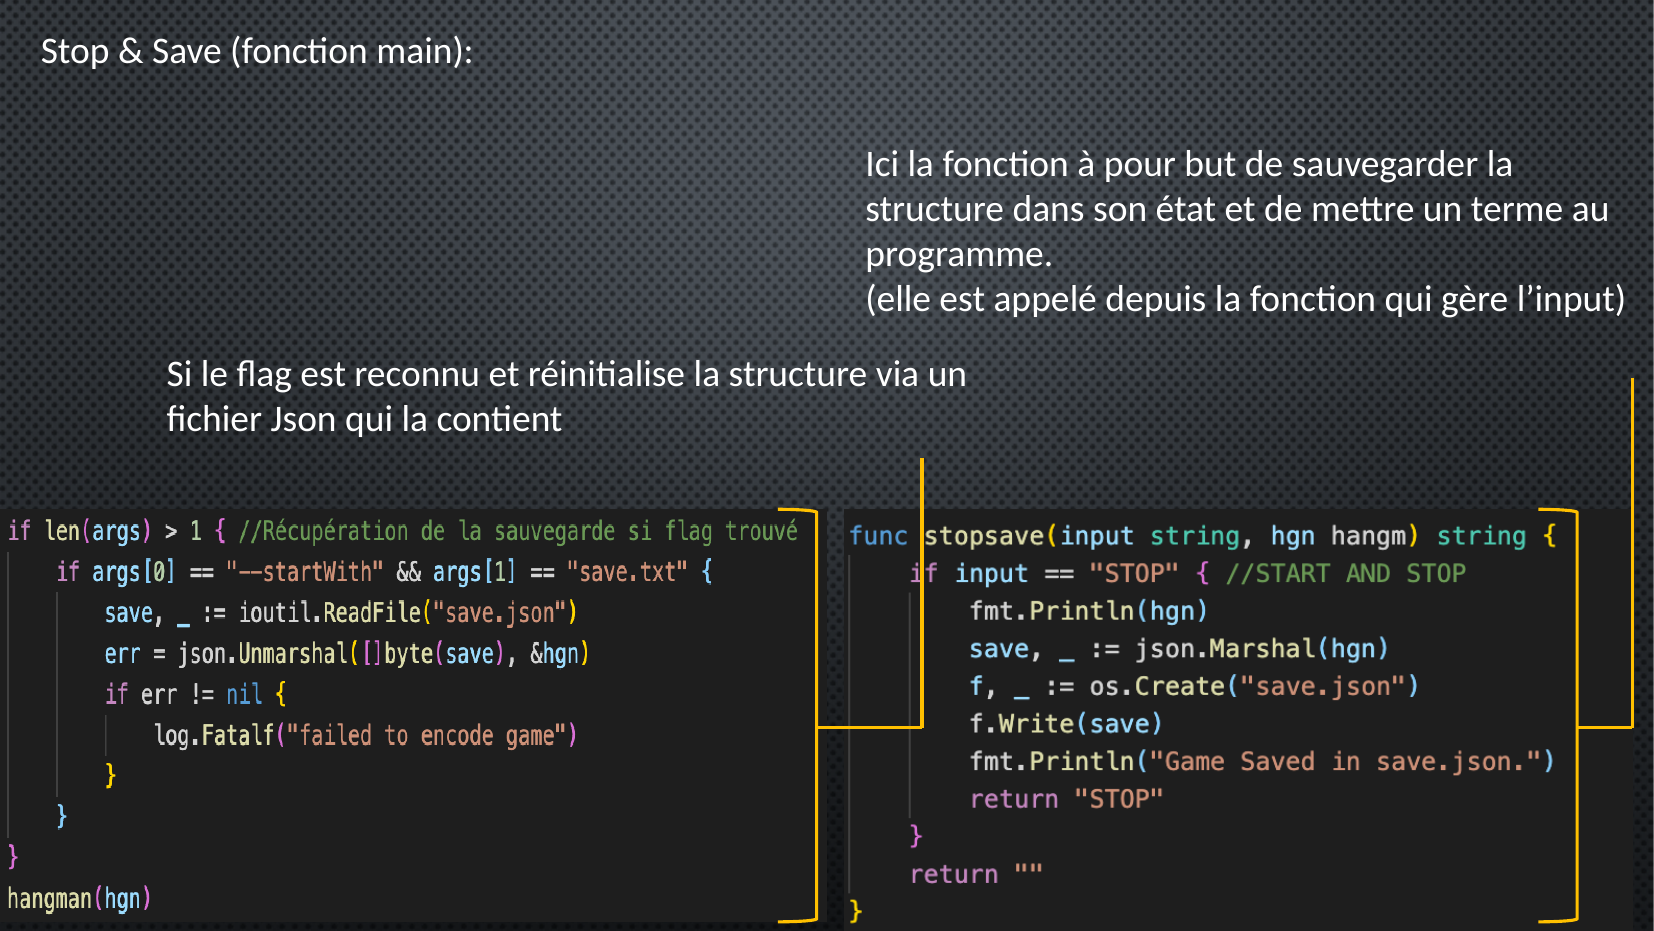

# Start and Stop
Stop & Save (fonction main):
Ici la fonction à pour but de sauvegarder la structure dans son état et de mettre un terme au programme.
(elle est appelé depuis la fonction qui gère l’input)
Si le flag est reconnu et réinitialise la structure via un fichier Json qui la contient
L
Début prog main()
si le flag est reconnu
Commence la partie
avec sauvegarde dans save
Dans la boucle du jeu hangman()
Si l’input reçu est STOP
Arrête la partie et la sauvegarde